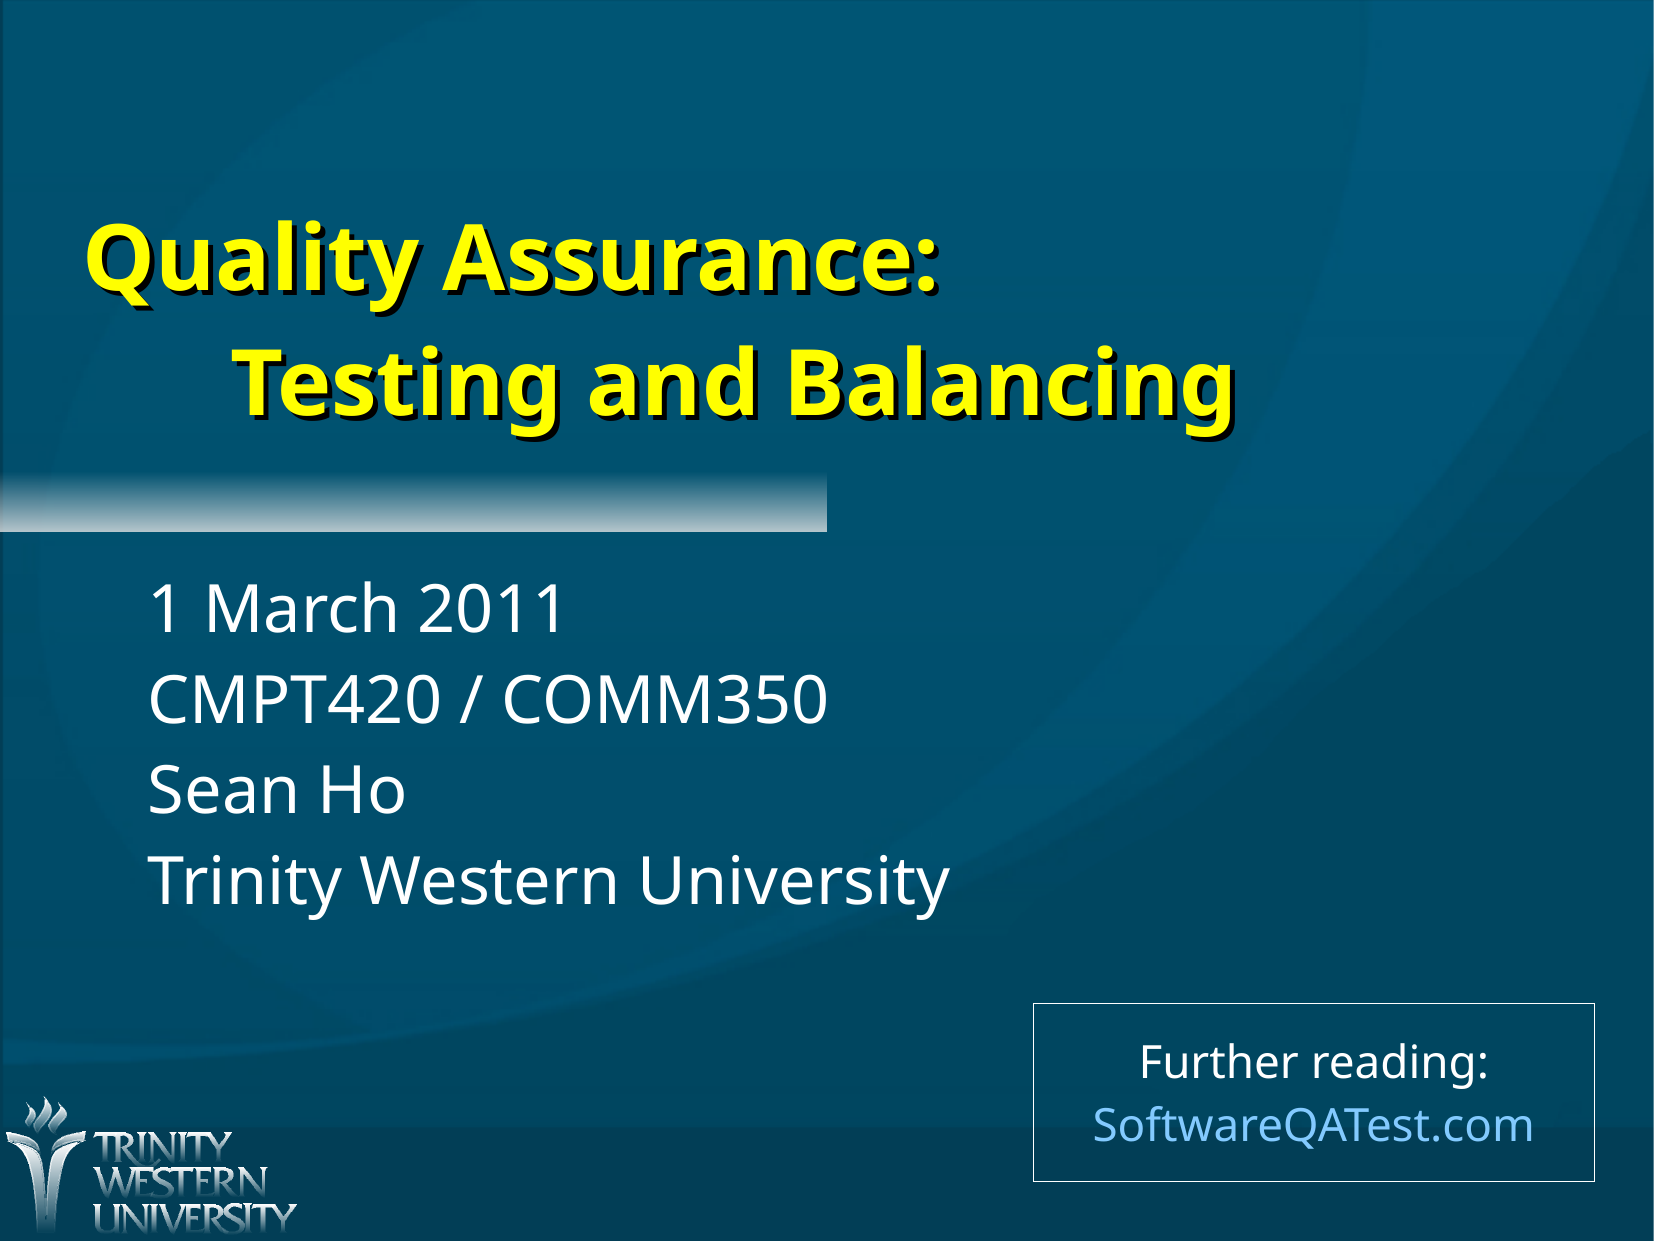

# Quality Assurance: Testing and Balancing
1 March 2011
CMPT420 / COMM350
Sean Ho
Trinity Western University
Further reading:
SoftwareQATest.com